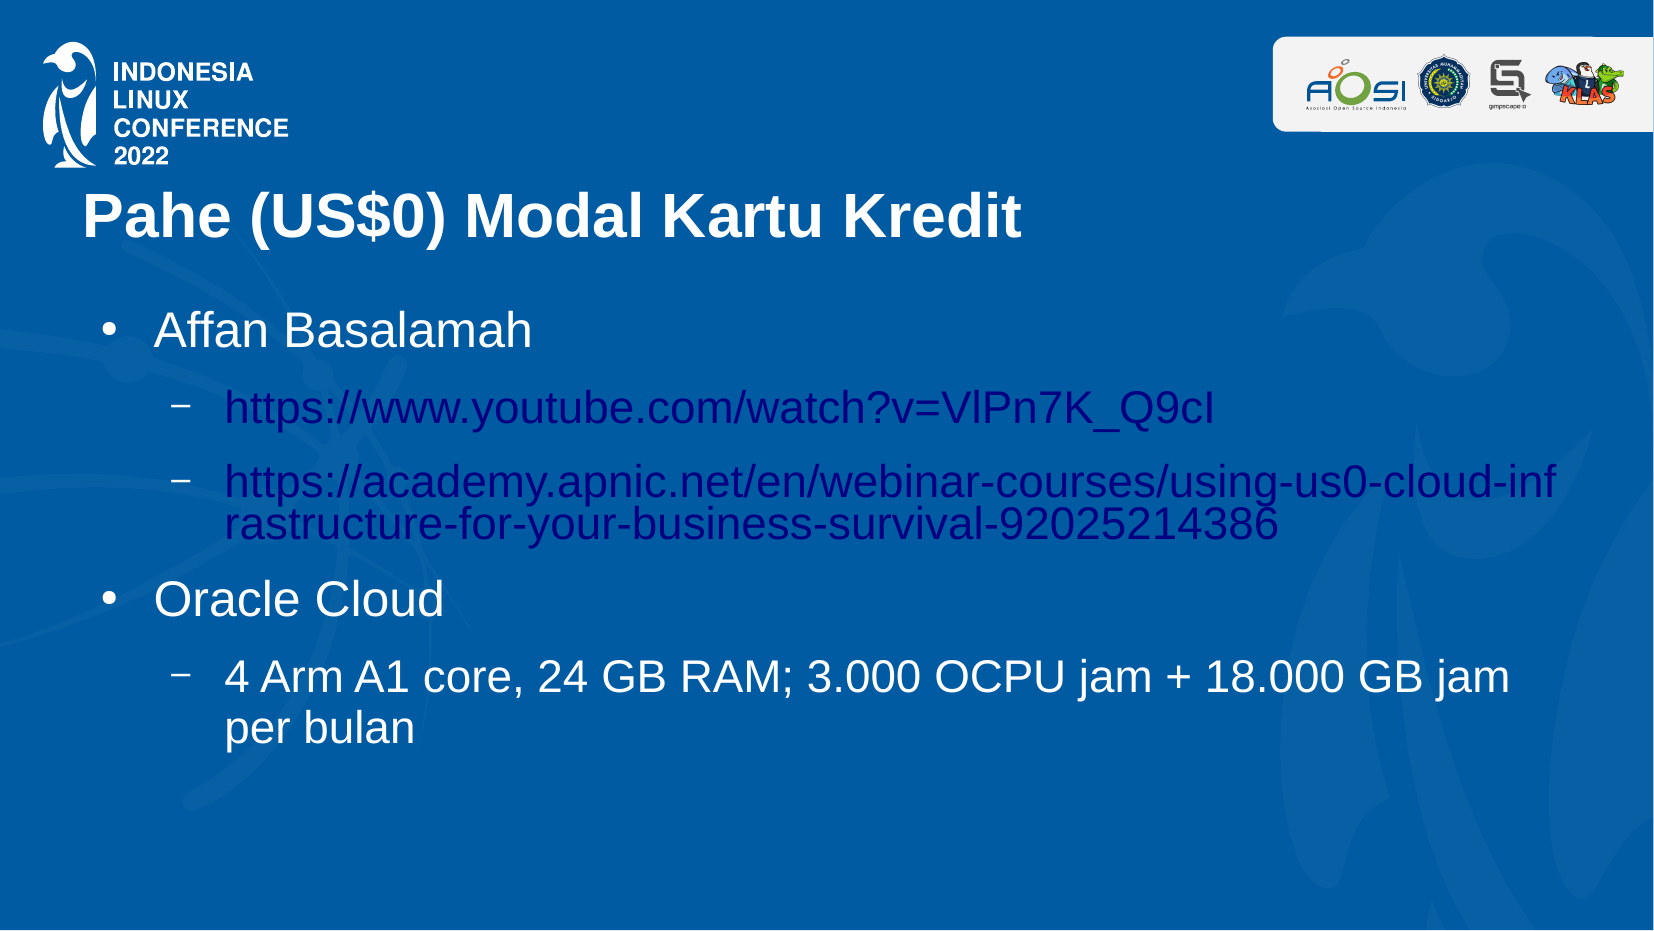

# Pahe (US$0) Modal Kartu Kredit
Affan Basalamah
https://www.youtube.com/watch?v=VlPn7K_Q9cI
https://academy.apnic.net/en/webinar-courses/using-us0-cloud-infrastructure-for-your-business-survival-92025214386
Oracle Cloud
4 Arm A1 core, 24 GB RAM; 3.000 OCPU jam + 18.000 GB jam per bulan